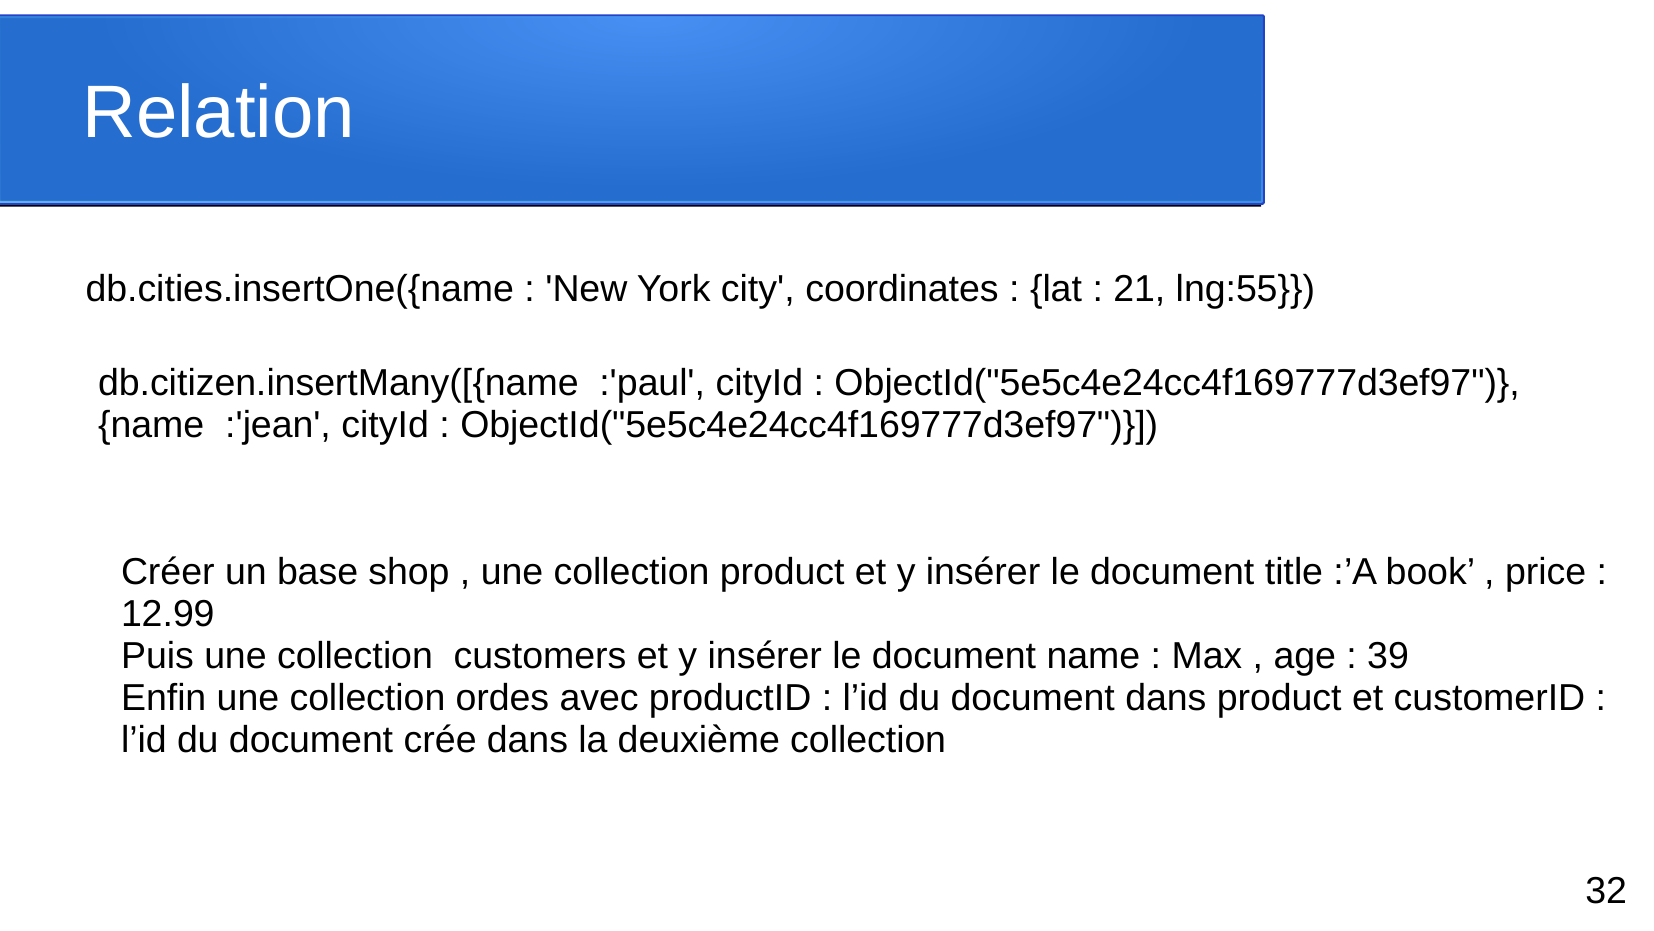

# Relation
db.cities.insertOne({name : 'New York city', coordinates : {lat : 21, lng:55}})
db.citizen.insertMany([{name :'paul', cityId : ObjectId("5e5c4e24cc4f169777d3ef97")},
{name :'jean', cityId : ObjectId("5e5c4e24cc4f169777d3ef97")}])
Créer un base shop , une collection product et y insérer le document title :’A book’ , price :
12.99
Puis une collection customers et y insérer le document name : Max , age : 39
Enfin une collection ordes avec productID : l’id du document dans product et customerID :
l’id du document crée dans la deuxième collection
32